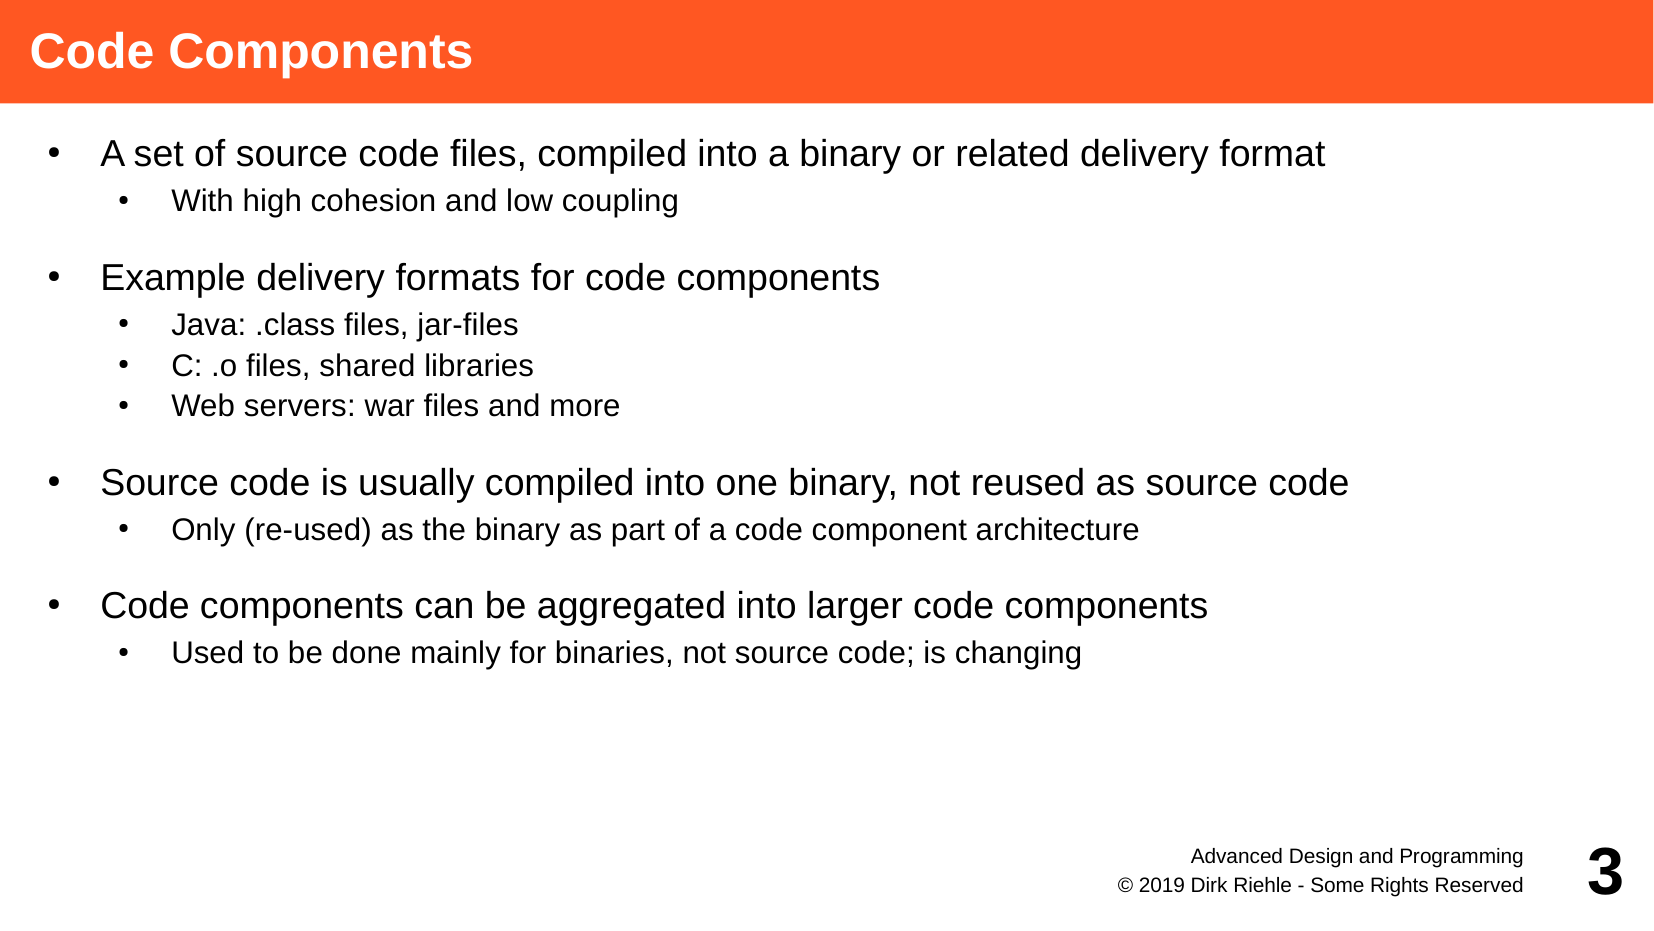

# Code Components
A set of source code files, compiled into a binary or related delivery format
With high cohesion and low coupling
Example delivery formats for code components
Java: .class files, jar-files
C: .o files, shared libraries
Web servers: war files and more
Source code is usually compiled into one binary, not reused as source code
Only (re-used) as the binary as part of a code component architecture
Code components can be aggregated into larger code components
Used to be done mainly for binaries, not source code; is changing
Advanced Design and Programming
3
© 2019 Dirk Riehle - Some Rights Reserved